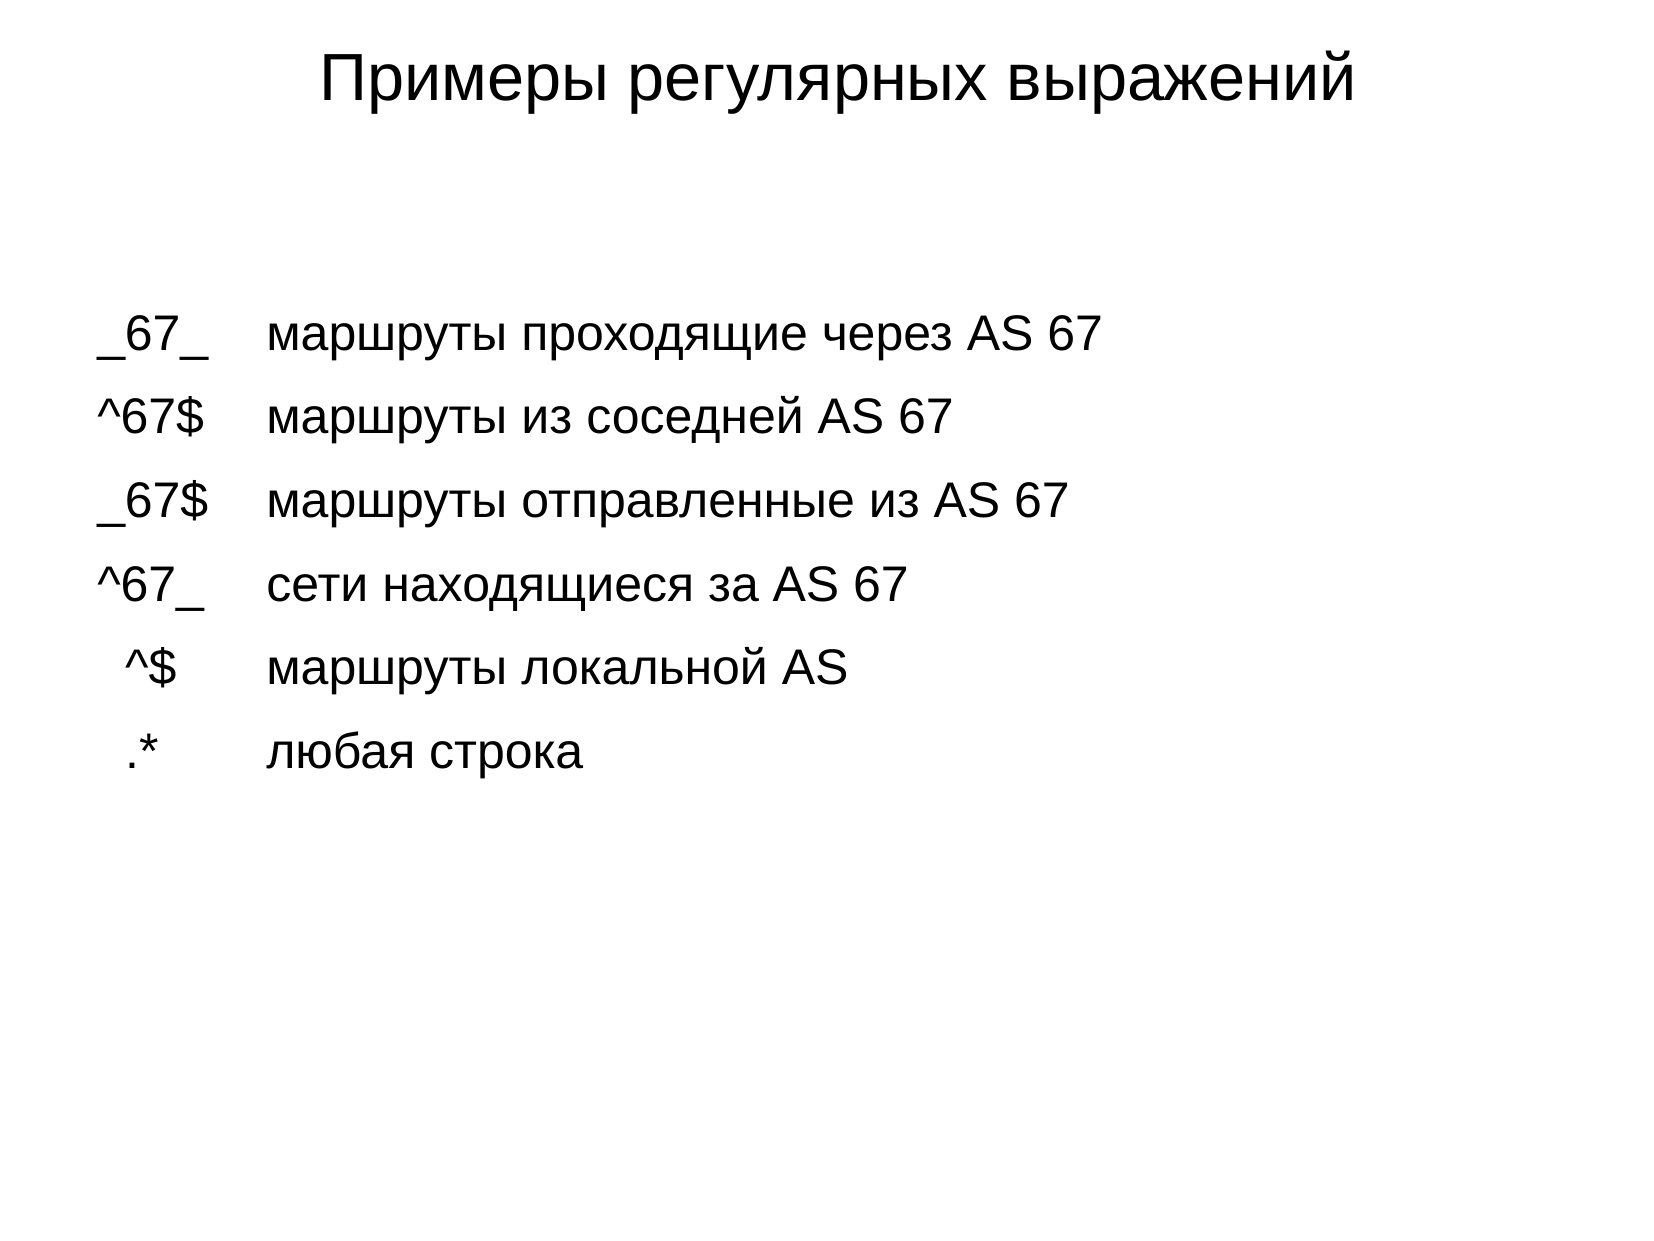

# Примеры регулярных выражений
 _67_ 	маршруты проходящие через AS 67
 ^67$ 	маршруты из соседней AS 67
 _67$ 	маршруты отправленные из AS 67
 ^67_ 	сети находящиеся за AS 67
 ^$ 		маршруты локальной AS
 .* 		любая строка